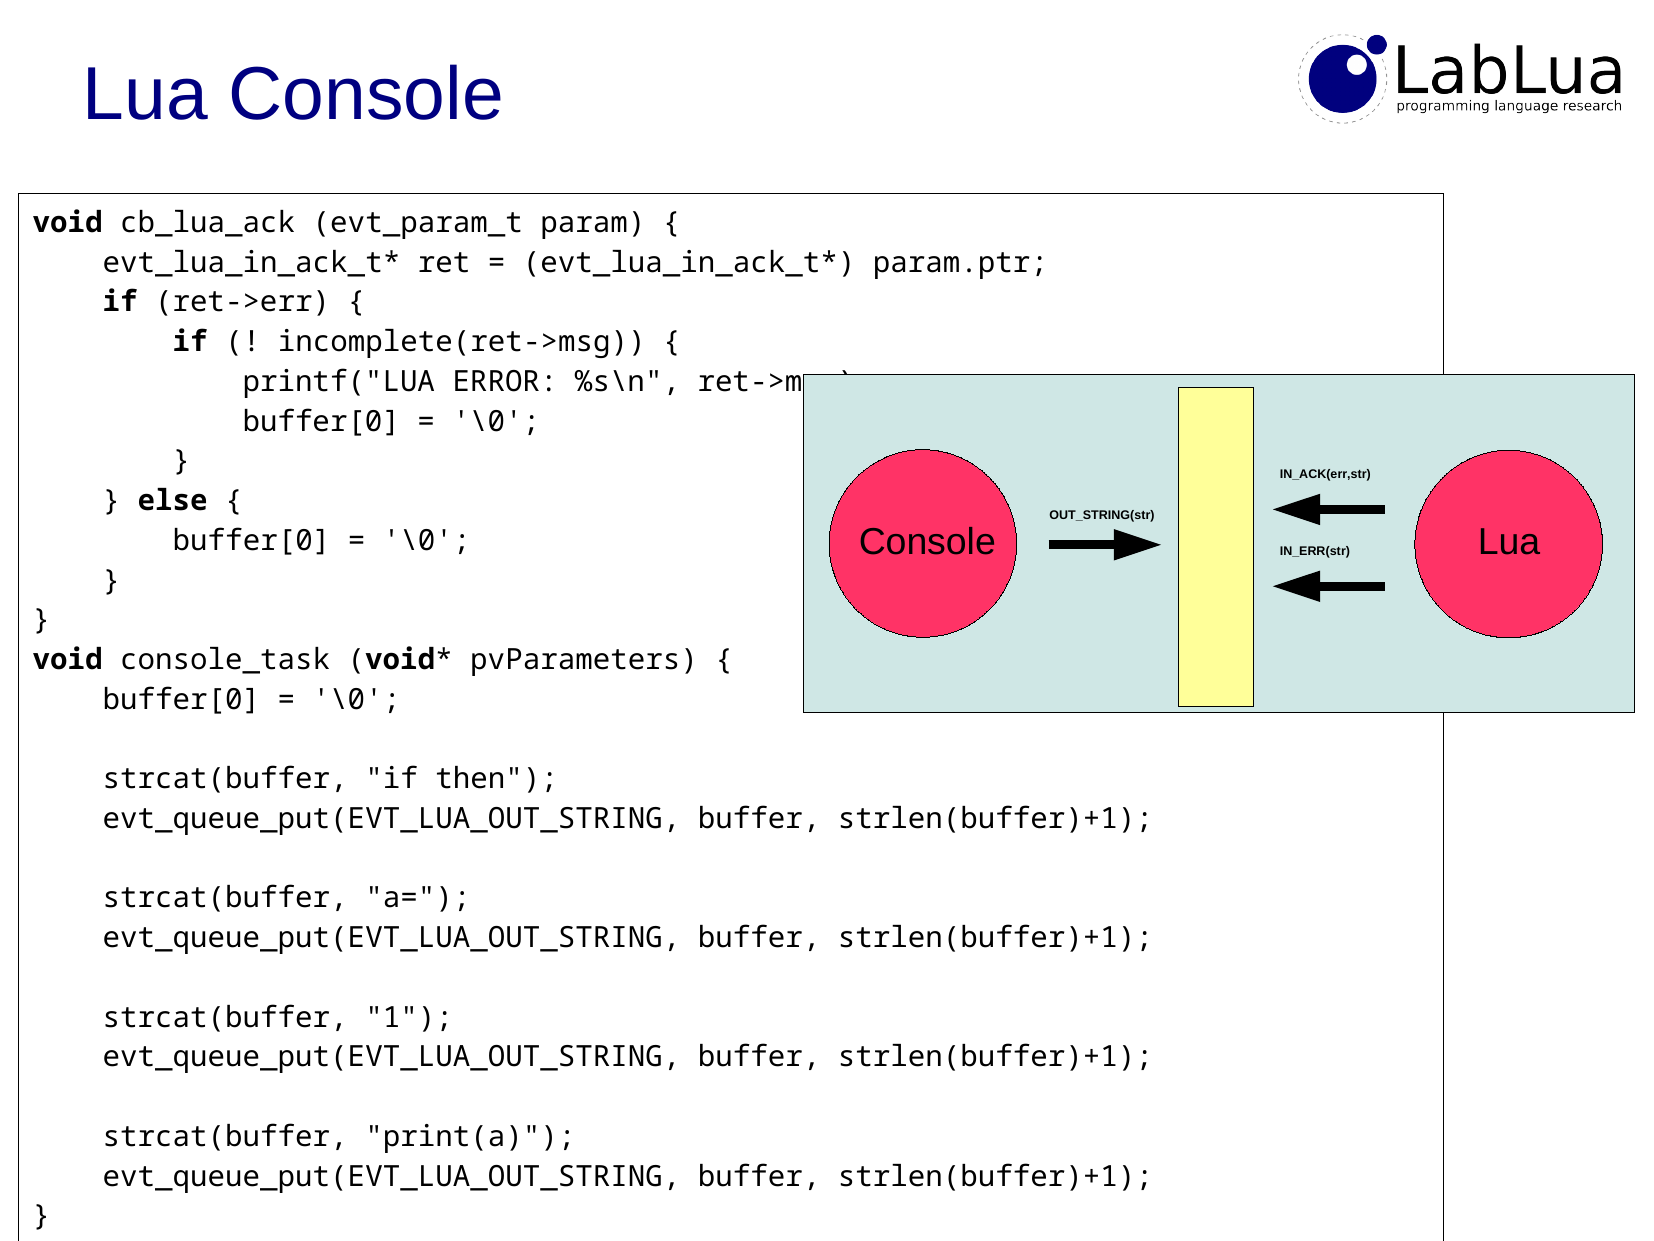

# Lua Console
void cb_lua_ack (evt_param_t param) {
 evt_lua_in_ack_t* ret = (evt_lua_in_ack_t*) param.ptr;
 if (ret->err) {
 if (! incomplete(ret->msg)) {
 printf("LUA ERROR: %s\n", ret->msg);
 buffer[0] = '\0';
 }
 } else {
 buffer[0] = '\0';
 }
}
void console_task (void* pvParameters) {
 buffer[0] = '\0';
 strcat(buffer, "if then");
 evt_queue_put(EVT_LUA_OUT_STRING, buffer, strlen(buffer)+1);
 strcat(buffer, "a=");
 evt_queue_put(EVT_LUA_OUT_STRING, buffer, strlen(buffer)+1);
 strcat(buffer, "1");
 evt_queue_put(EVT_LUA_OUT_STRING, buffer, strlen(buffer)+1);
 strcat(buffer, "print(a)");
 evt_queue_put(EVT_LUA_OUT_STRING, buffer, strlen(buffer)+1);
}
void ext_console_init (void) {
 xTaskCreate(console_task, ...)
 evt_listener_add(EVT_LUA_IN_ACK, cb_lua_ack);
}
IN_ACK(err,str)
OUT_STRING(str)
Console
Lua
IN_ERR(str)